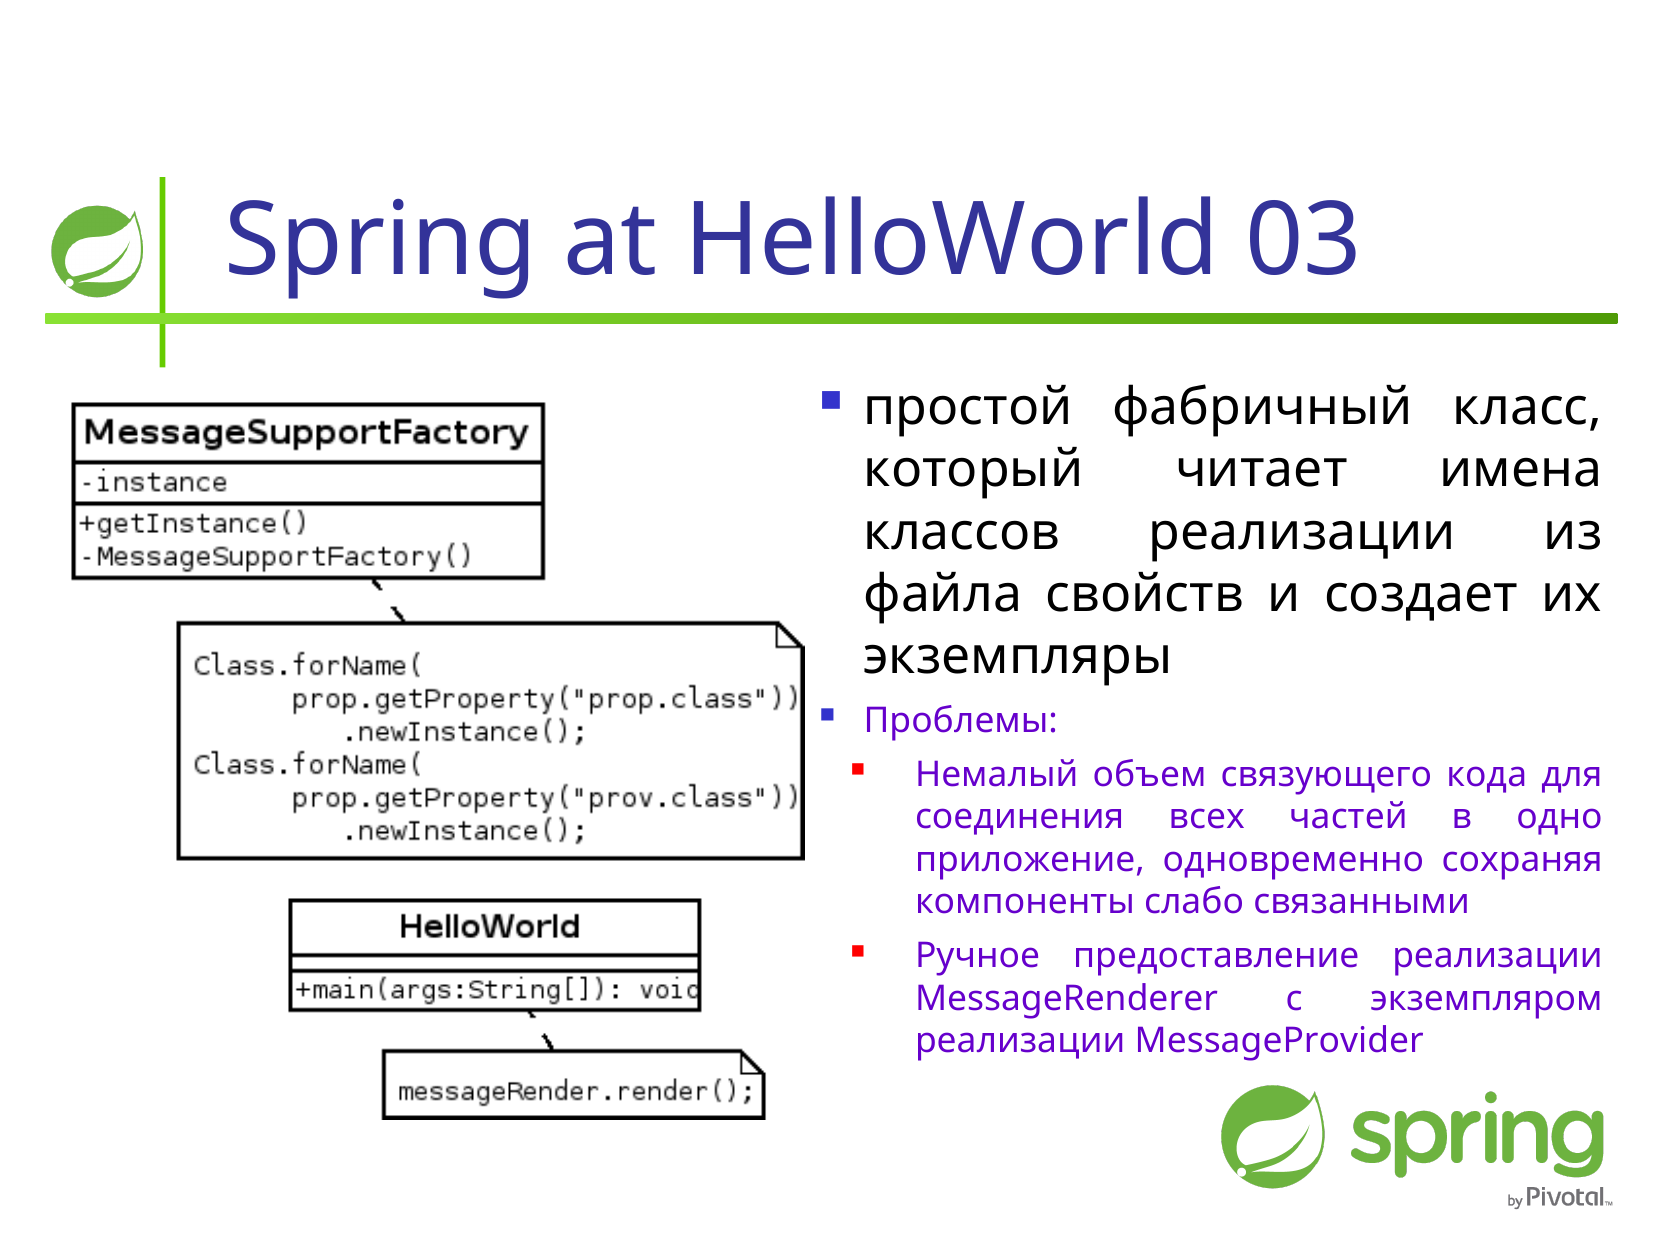

# Spring at HelloWorld 03
простой фабричный класс, который читает имена классов реализации из файла свойств и создает их экземпляры
Проблемы:
Немалый объем связующего кода для соединения всех частей в одно приложение, одновременно сохраняя компоненты слабо связанными
Ручное предоставление реализации MessageRenderer с экземпляром реализации MessageProvider